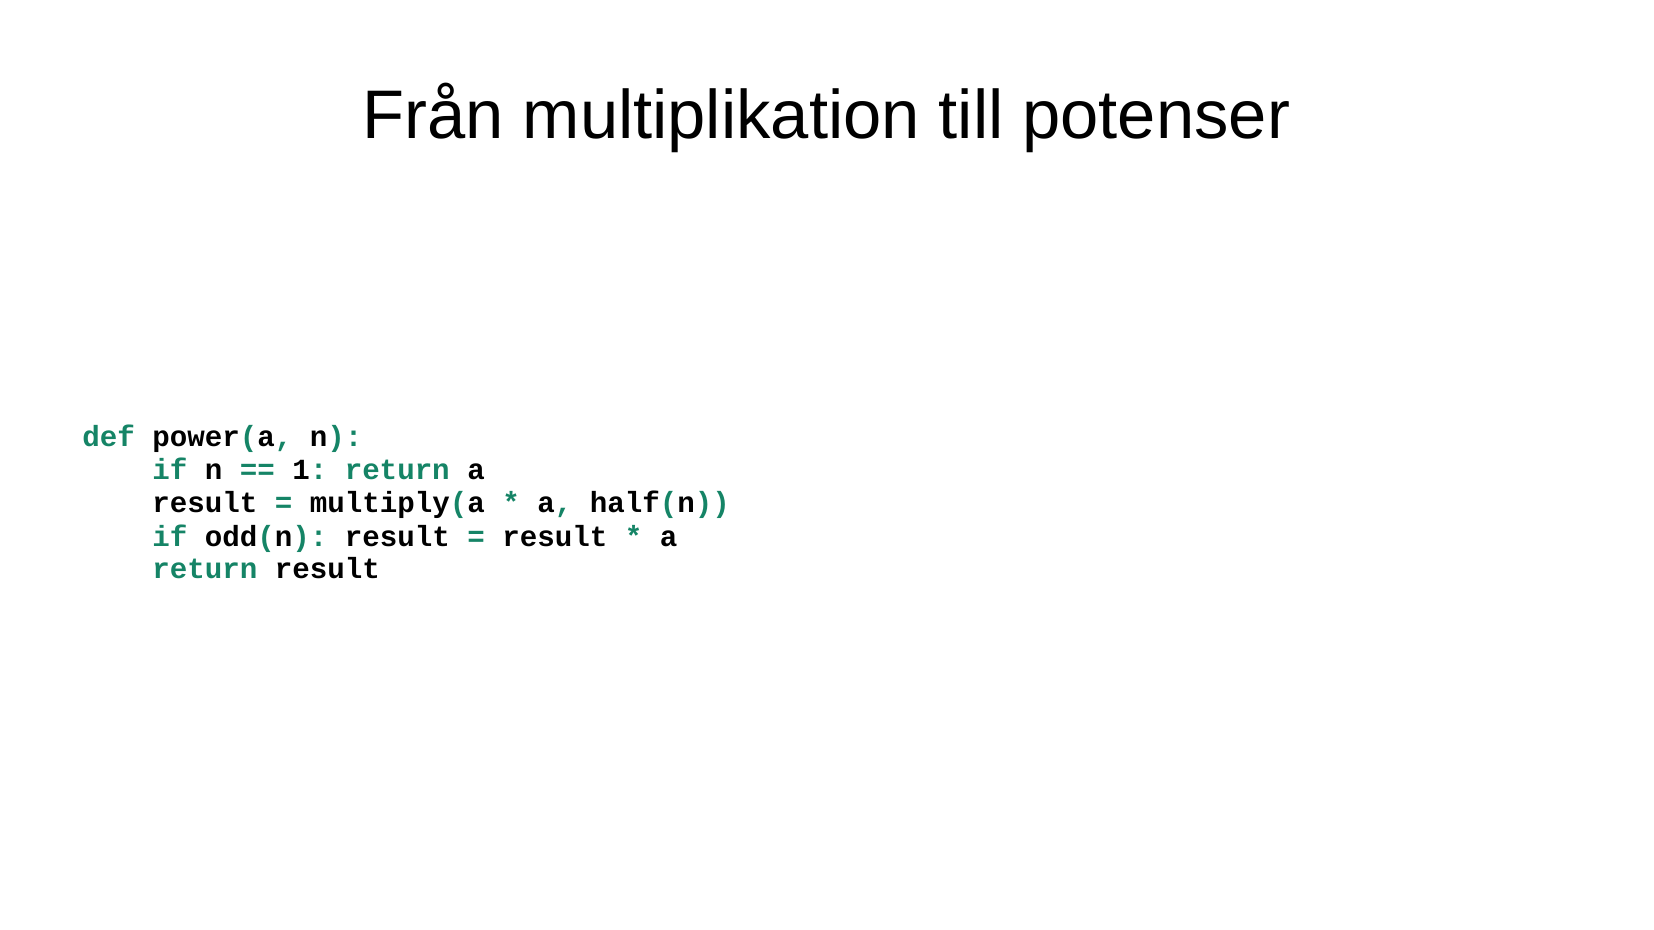

# Från multiplikation till potenser
def power(a, n):
 if n == 1: return a
 result = multiply(a * a, half(n))
 if odd(n): result = result * a
 return result